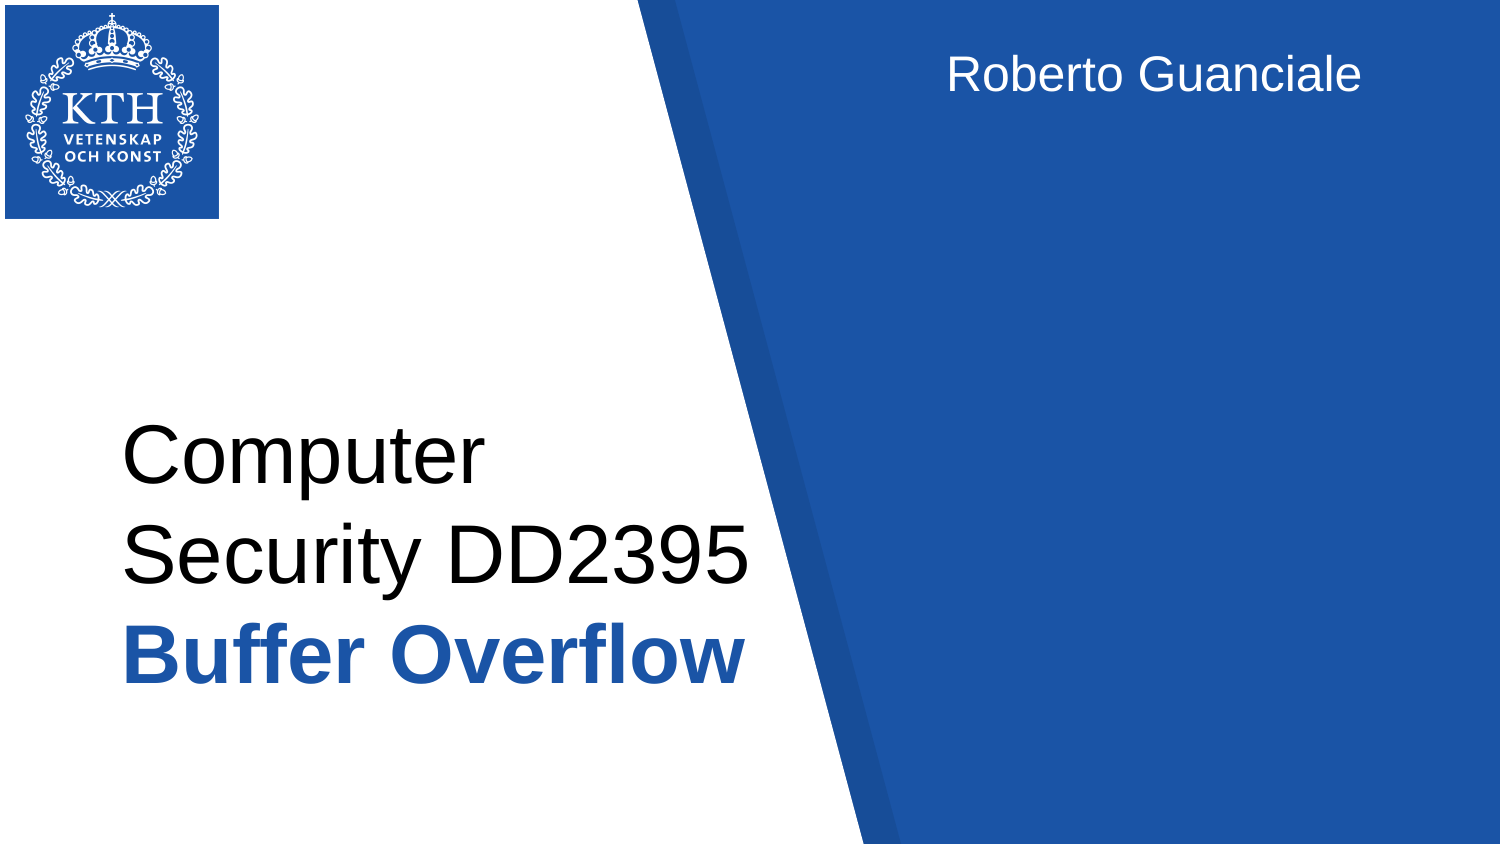

Roberto Guanciale
# Computer Security DD2395 Buffer Overflow